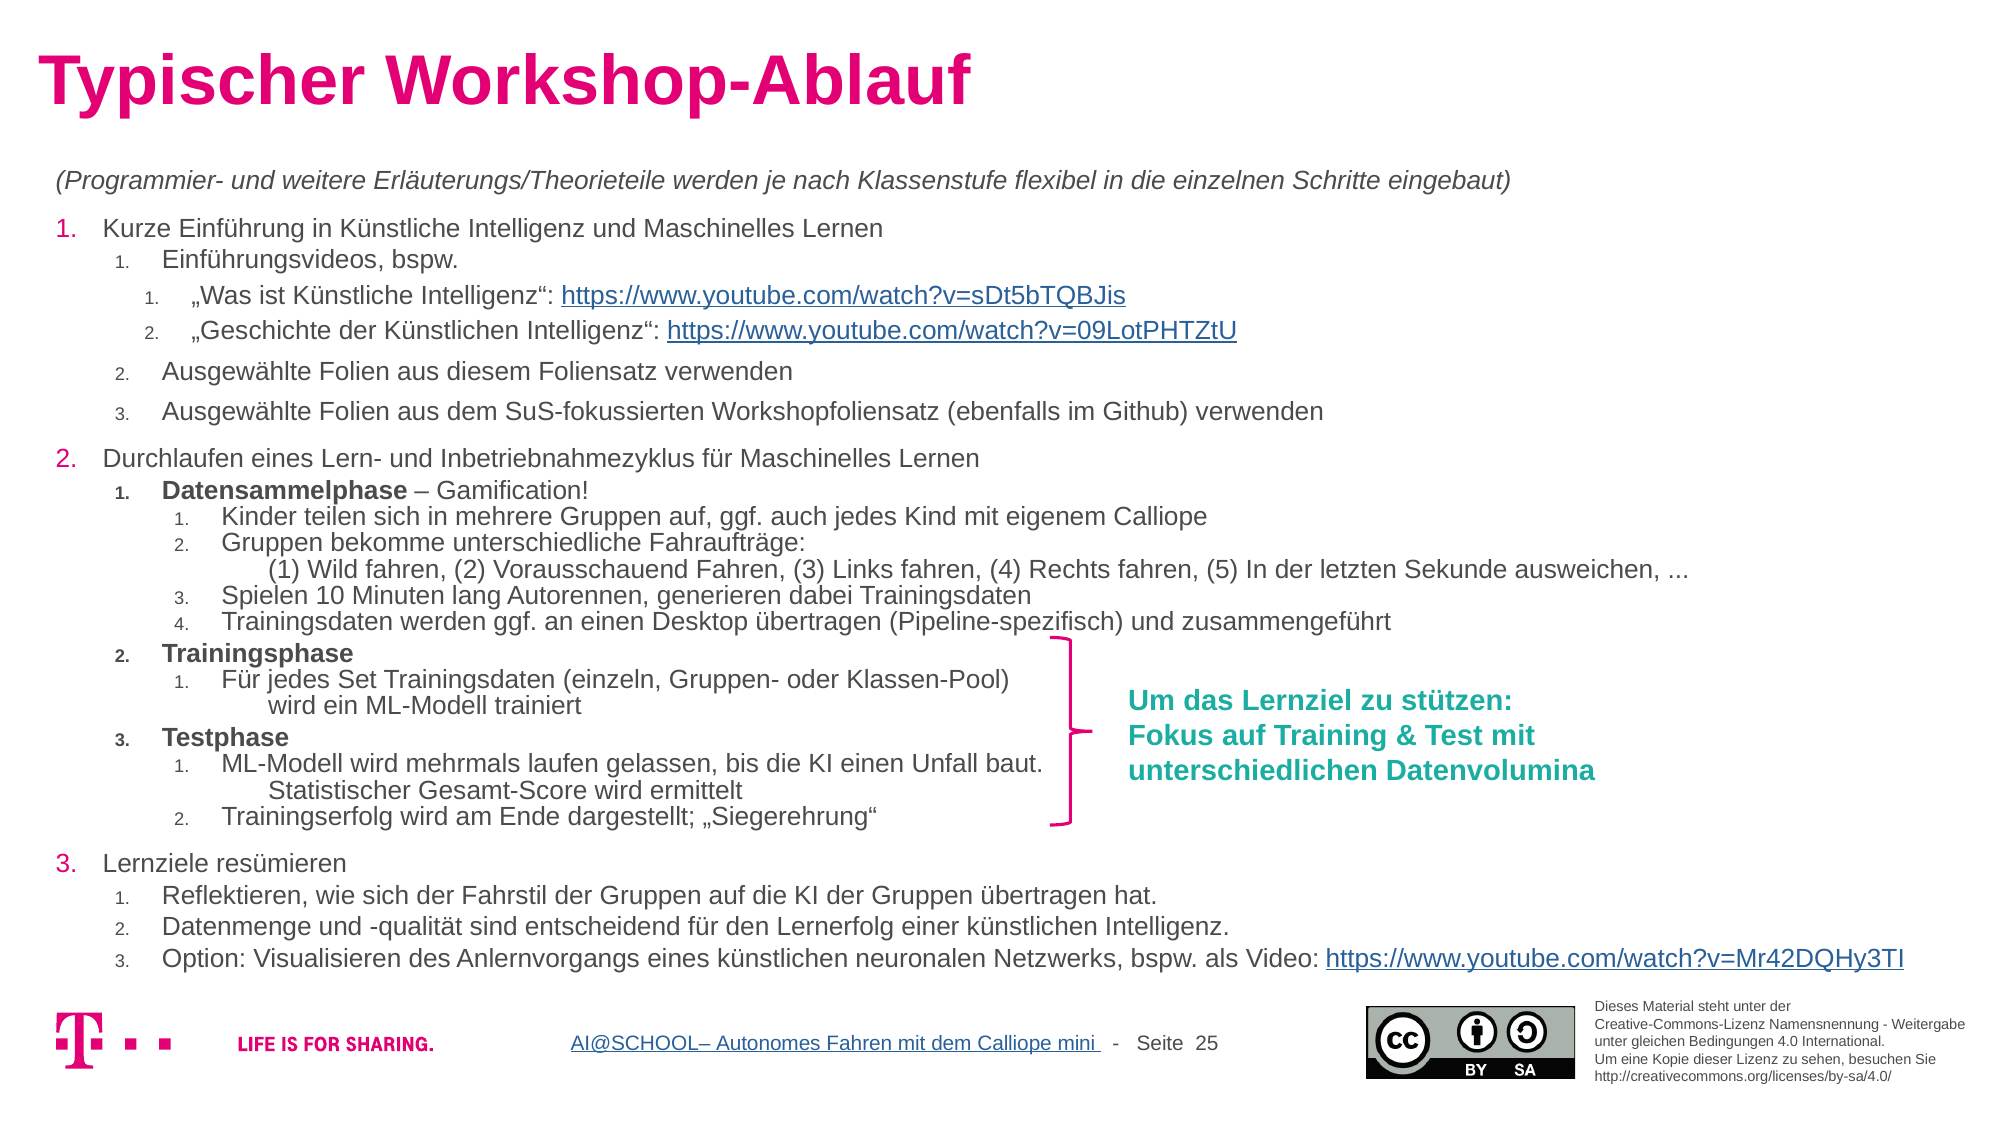

# Typischer Workshop-Ablauf
(Programmier- und weitere Erläuterungs/Theorieteile werden je nach Klassenstufe flexibel in die einzelnen Schritte eingebaut)
Kurze Einführung in Künstliche Intelligenz und Maschinelles Lernen
Einführungsvideos, bspw.
„Was ist Künstliche Intelligenz“: https://www.youtube.com/watch?v=sDt5bTQBJis
„Geschichte der Künstlichen Intelligenz“: https://www.youtube.com/watch?v=09LotPHTZtU
Ausgewählte Folien aus diesem Foliensatz verwenden
Ausgewählte Folien aus dem SuS-fokussierten Workshopfoliensatz (ebenfalls im Github) verwenden
Durchlaufen eines Lern- und Inbetriebnahmezyklus für Maschinelles Lernen
Datensammelphase – Gamification!
Kinder teilen sich in mehrere Gruppen auf, ggf. auch jedes Kind mit eigenem Calliope
Gruppen bekomme unterschiedliche Fahraufträge:
(1) Wild fahren, (2) Vorausschauend Fahren, (3) Links fahren, (4) Rechts fahren, (5) In der letzten Sekunde ausweichen, ...
Spielen 10 Minuten lang Autorennen, generieren dabei Trainingsdaten
Trainingsdaten werden ggf. an einen Desktop übertragen (Pipeline-spezifisch) und zusammengeführt
Trainingsphase
Für jedes Set Trainingsdaten (einzeln, Gruppen- oder Klassen-Pool)
wird ein ML-Modell trainiert
Testphase
ML-Modell wird mehrmals laufen gelassen, bis die KI einen Unfall baut.
Statistischer Gesamt-Score wird ermittelt
Trainingserfolg wird am Ende dargestellt; „Siegerehrung“
Lernziele resümieren
Reflektieren, wie sich der Fahrstil der Gruppen auf die KI der Gruppen übertragen hat.
Datenmenge und -qualität sind entscheidend für den Lernerfolg einer künstlichen Intelligenz.
Option: Visualisieren des Anlernvorgangs eines künstlichen neuronalen Netzwerks, bspw. als Video: https://www.youtube.com/watch?v=Mr42DQHy3TI
Um das Lernziel zu stützen:
Fokus auf Training & Test mit
unterschiedlichen Datenvolumina